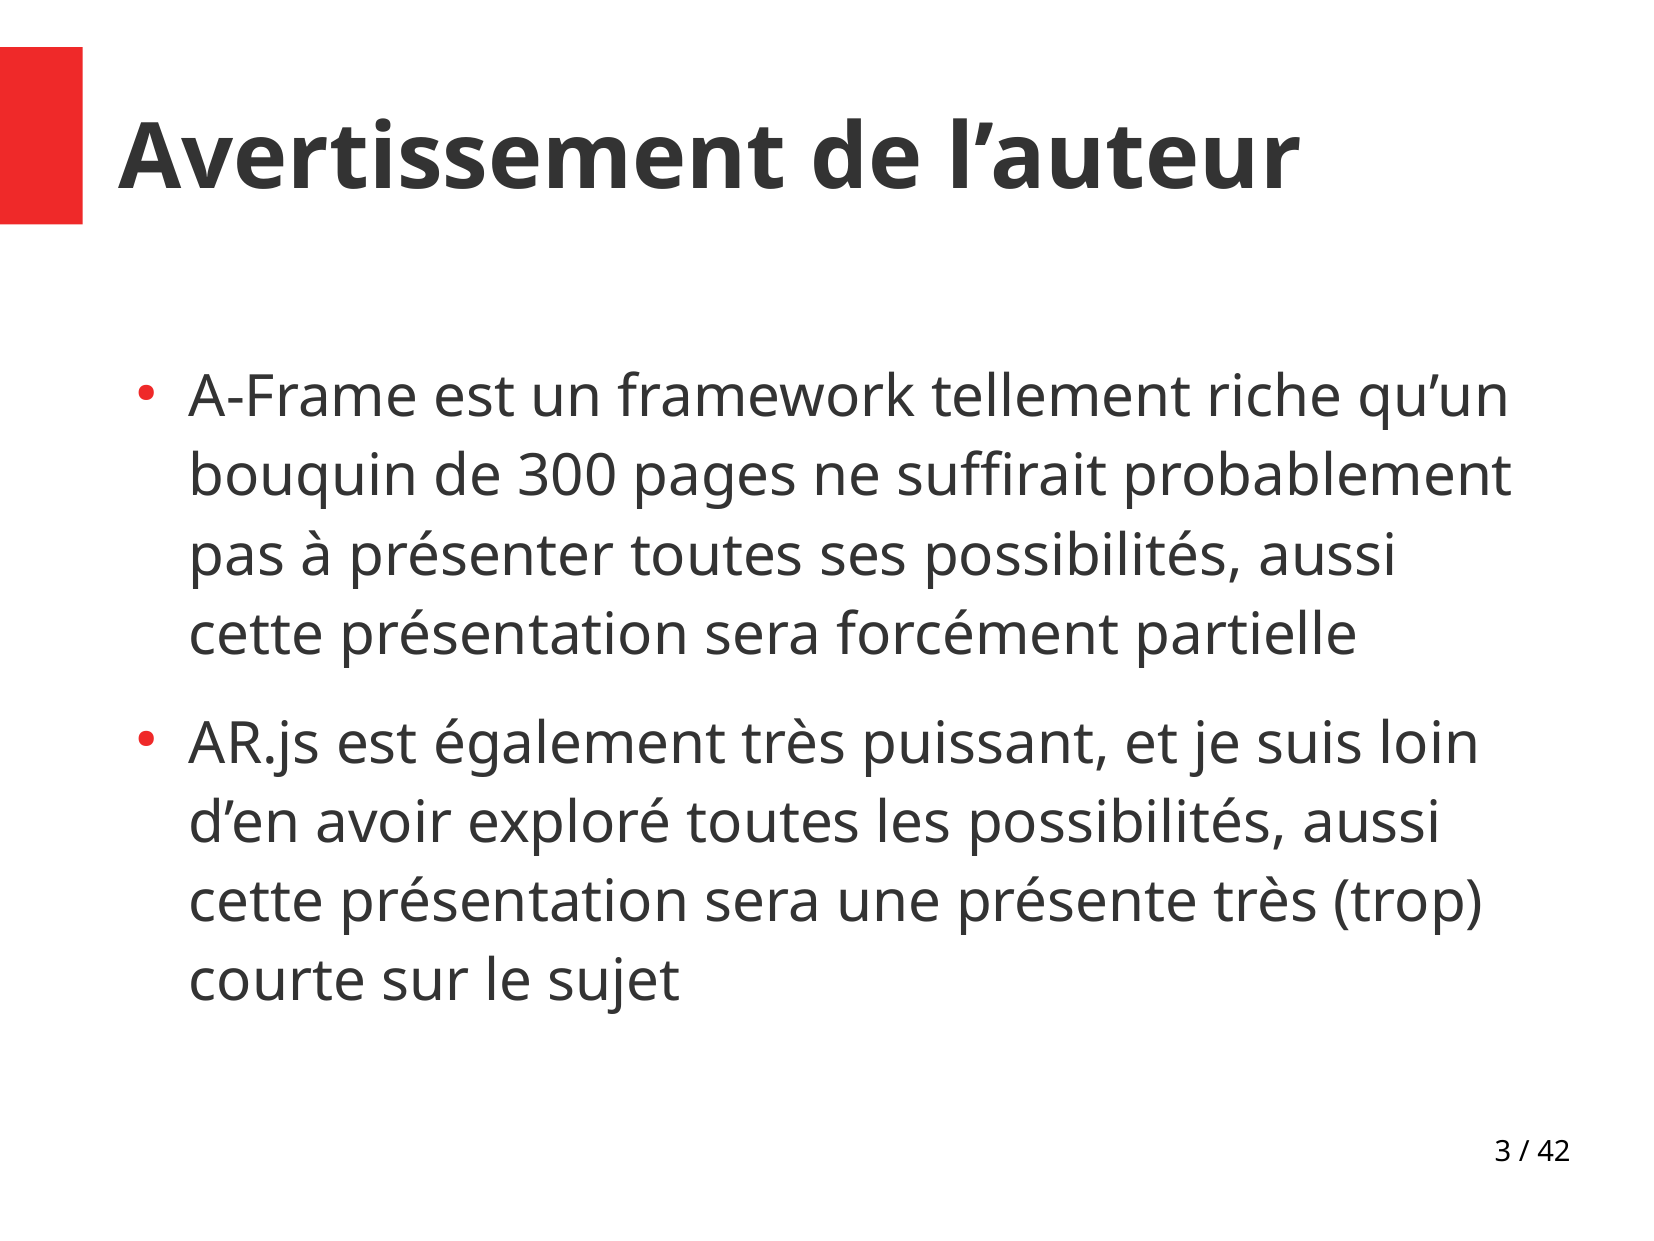

# Avertissement de l’auteur
A-Frame est un framework tellement riche qu’un bouquin de 300 pages ne suffirait probablement pas à présenter toutes ses possibilités, aussi cette présentation sera forcément partielle
AR.js est également très puissant, et je suis loin d’en avoir exploré toutes les possibilités, aussi cette présentation sera une présente très (trop) courte sur le sujet
3